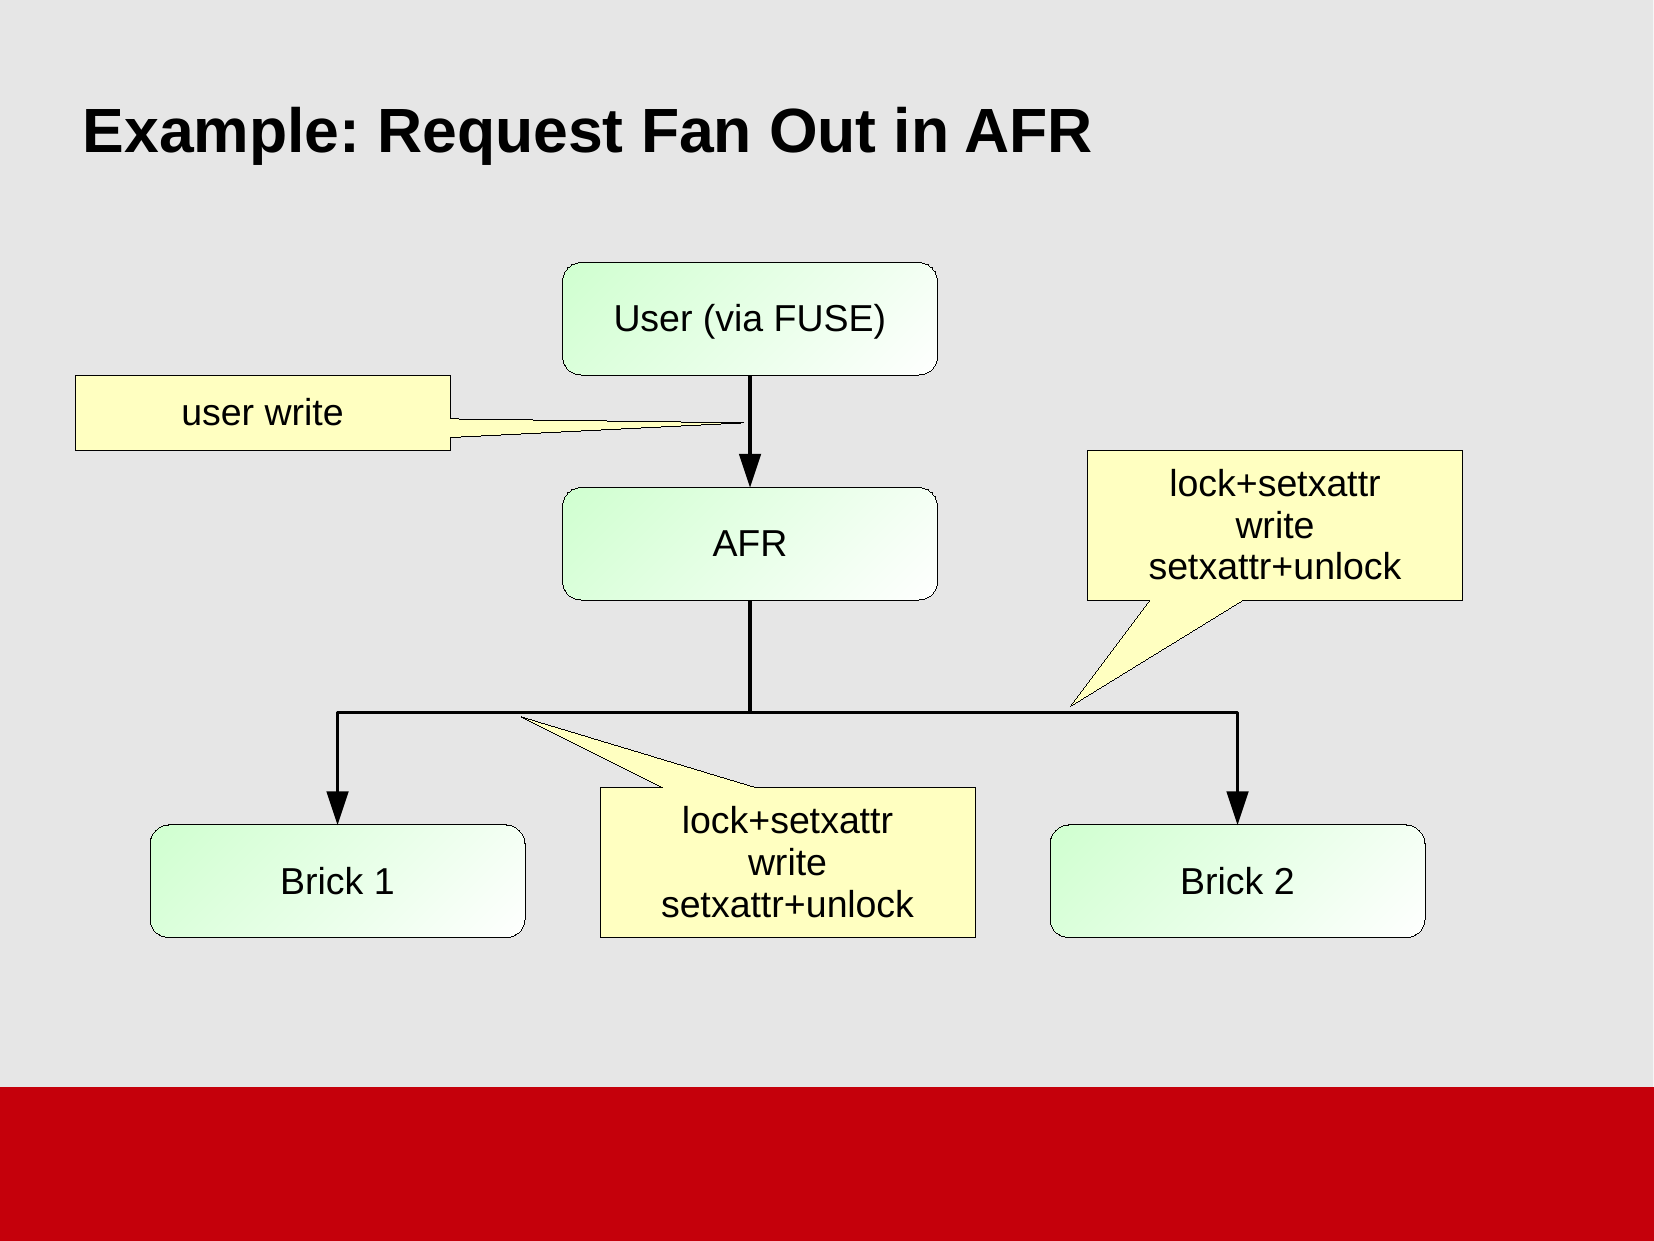

# Example: Request Fan Out in AFR
User (via FUSE)
user write
lock+setxattr
write
setxattr+unlock
AFR
lock+setxattr
write
setxattr+unlock
Brick 1
Brick 2